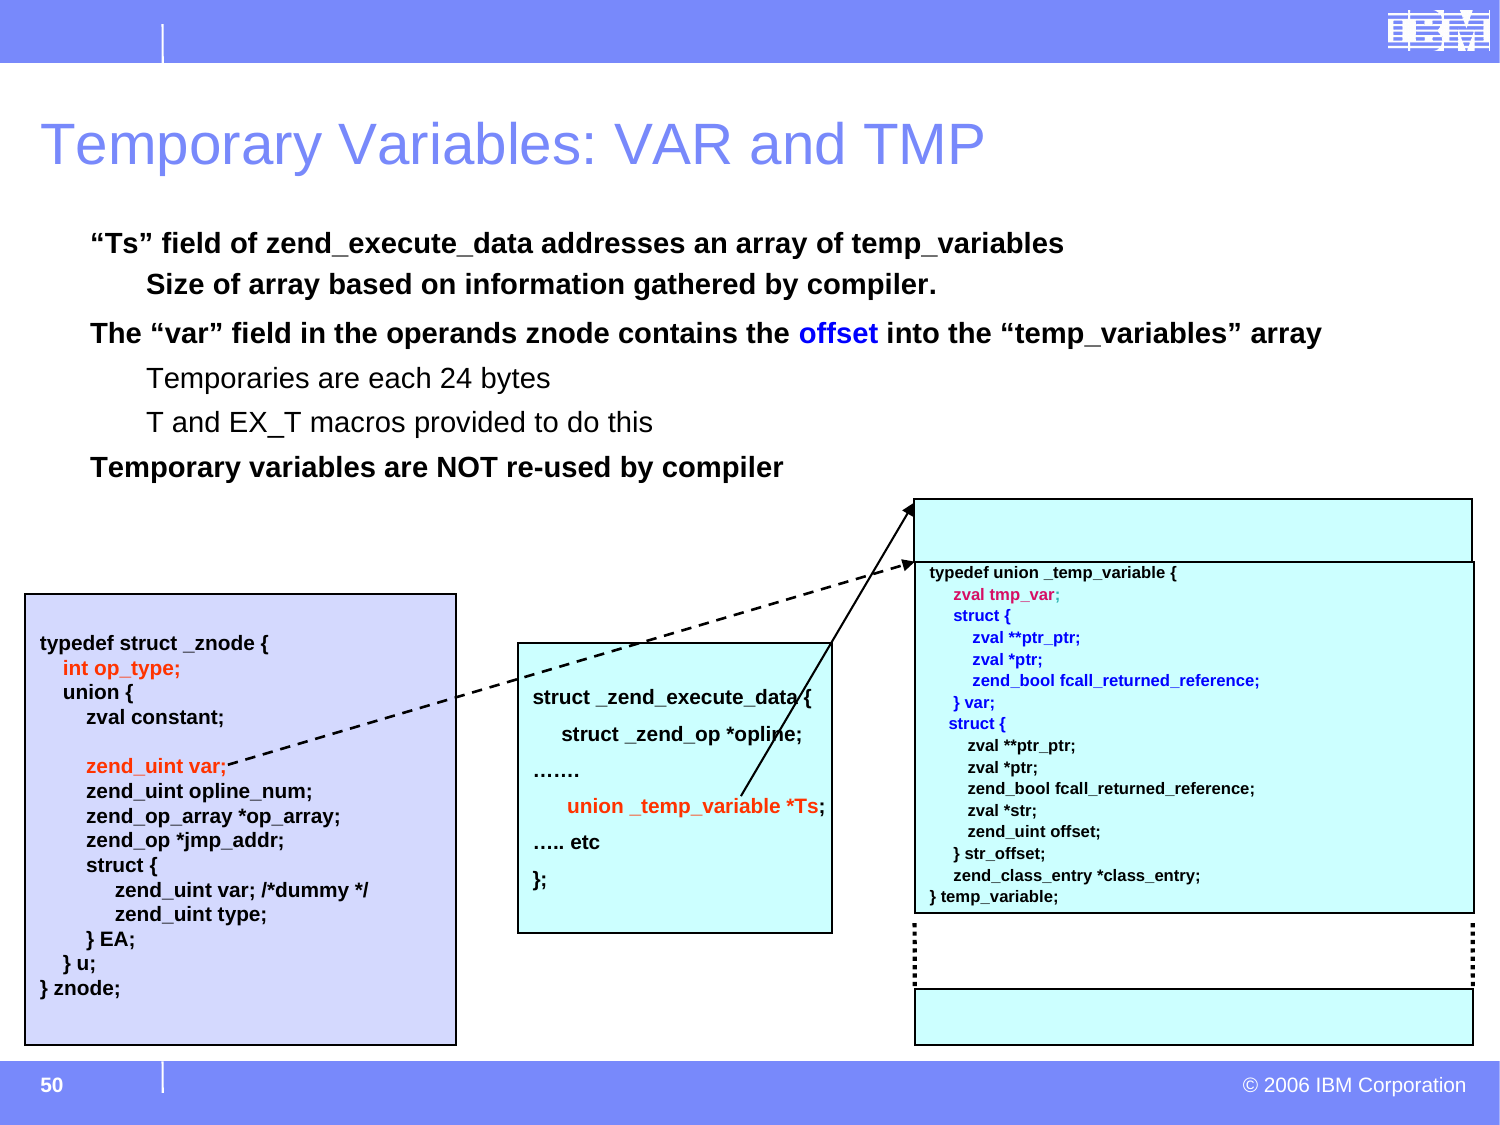

# Temporary Variables: VAR and TMP
“Ts” field of zend_execute_data addresses an array of temp_variables
Size of array based on information gathered by compiler.
The “var” field in the operands znode contains the offset into the “temp_variables” array
Temporaries are each 24 bytes
T and EX_T macros provided to do this
Temporary variables are NOT re-used by compiler
typedef union _temp_variable {
 zval tmp_var;
 struct {
 zval **ptr_ptr;
 zval *ptr;
 zend_bool fcall_returned_reference;
 } var;
 struct {
 zval **ptr_ptr;
 zval *ptr;
 zend_bool fcall_returned_reference;
 zval *str;
 zend_uint offset;
 } str_offset;
 zend_class_entry *class_entry;
} temp_variable;
typedef struct _znode {
 int op_type;
 union {
 zval constant;
 zend_uint var;
 zend_uint opline_num;
 zend_op_array *op_array;
 zend_op *jmp_addr;
 struct {
 zend_uint var; /*dummy */
 zend_uint type;
 } EA;
 } u;
} znode;
struct _zend_execute_data {
 struct _zend_op *opline;
…….
 union _temp_variable *Ts;
….. etc
};
50